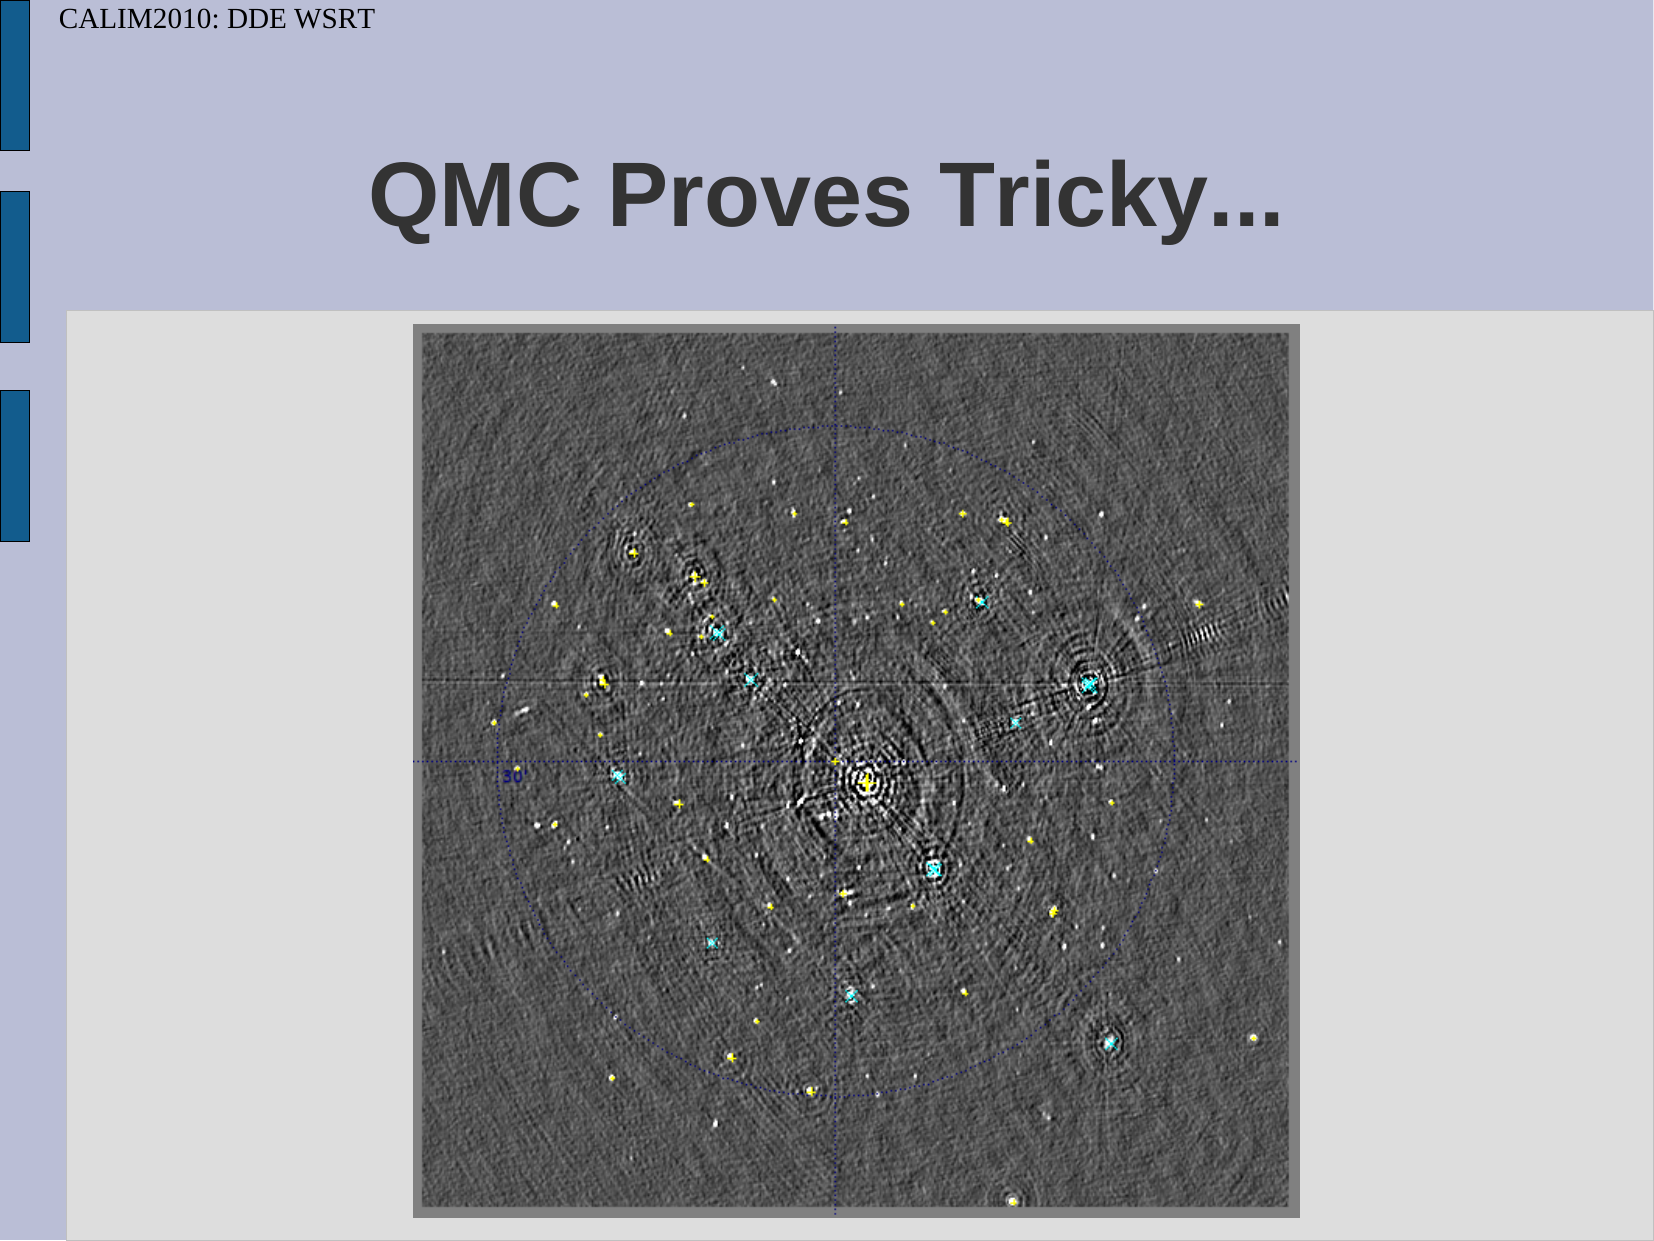

CALIM2010: DDE WSRT
# QMC Proves Tricky...